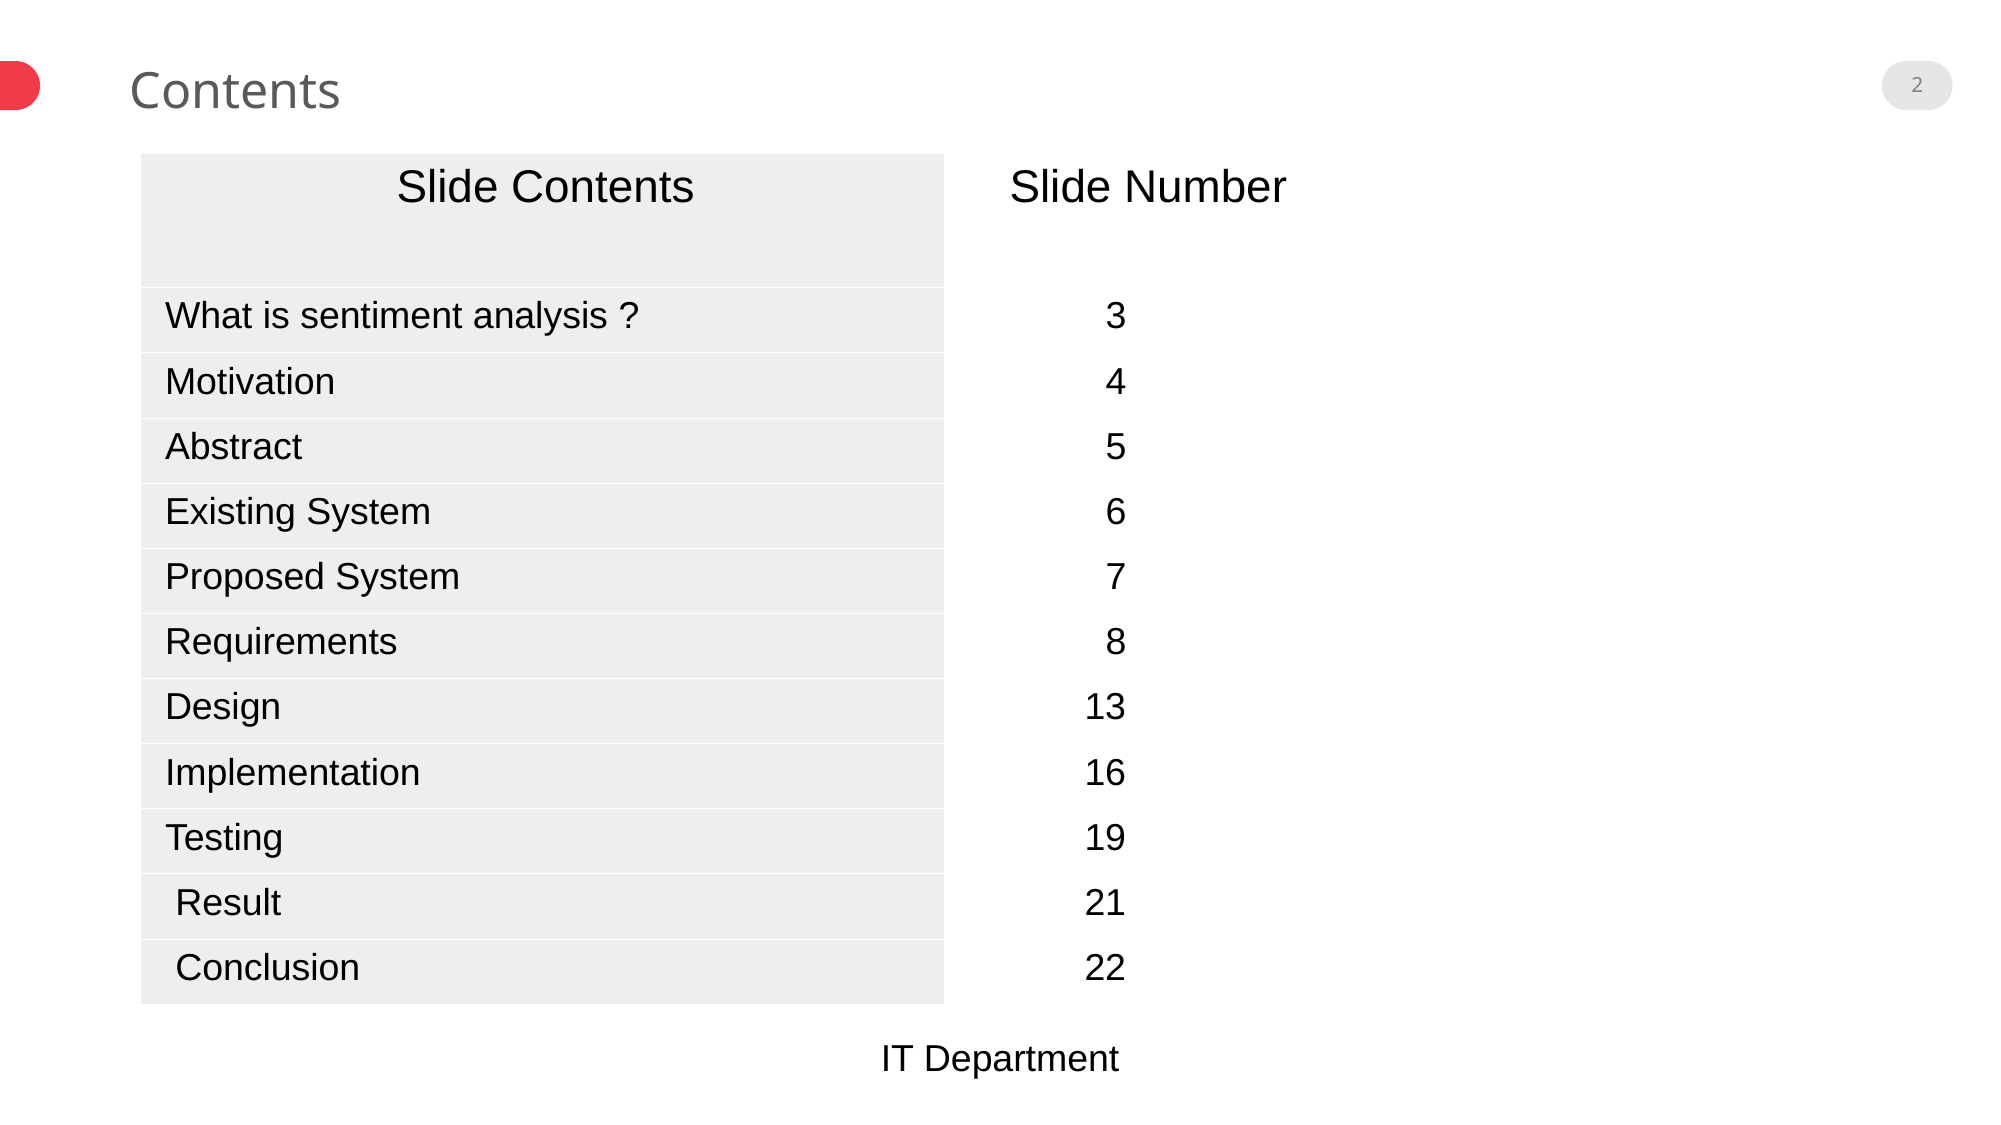

# Contents
| Slide Contents | Slide Number |
| --- | --- |
| What is sentiment analysis ? | 3 |
| Motivation | 4 |
| Abstract | 5 |
| Existing System | 6 |
| Proposed System | 7 |
| Requirements | 8 |
| Design | 13 |
| Implementation | 16 |
| Testing | 19 |
| Result | 21 |
| Conclusion | 22 |
IT Department